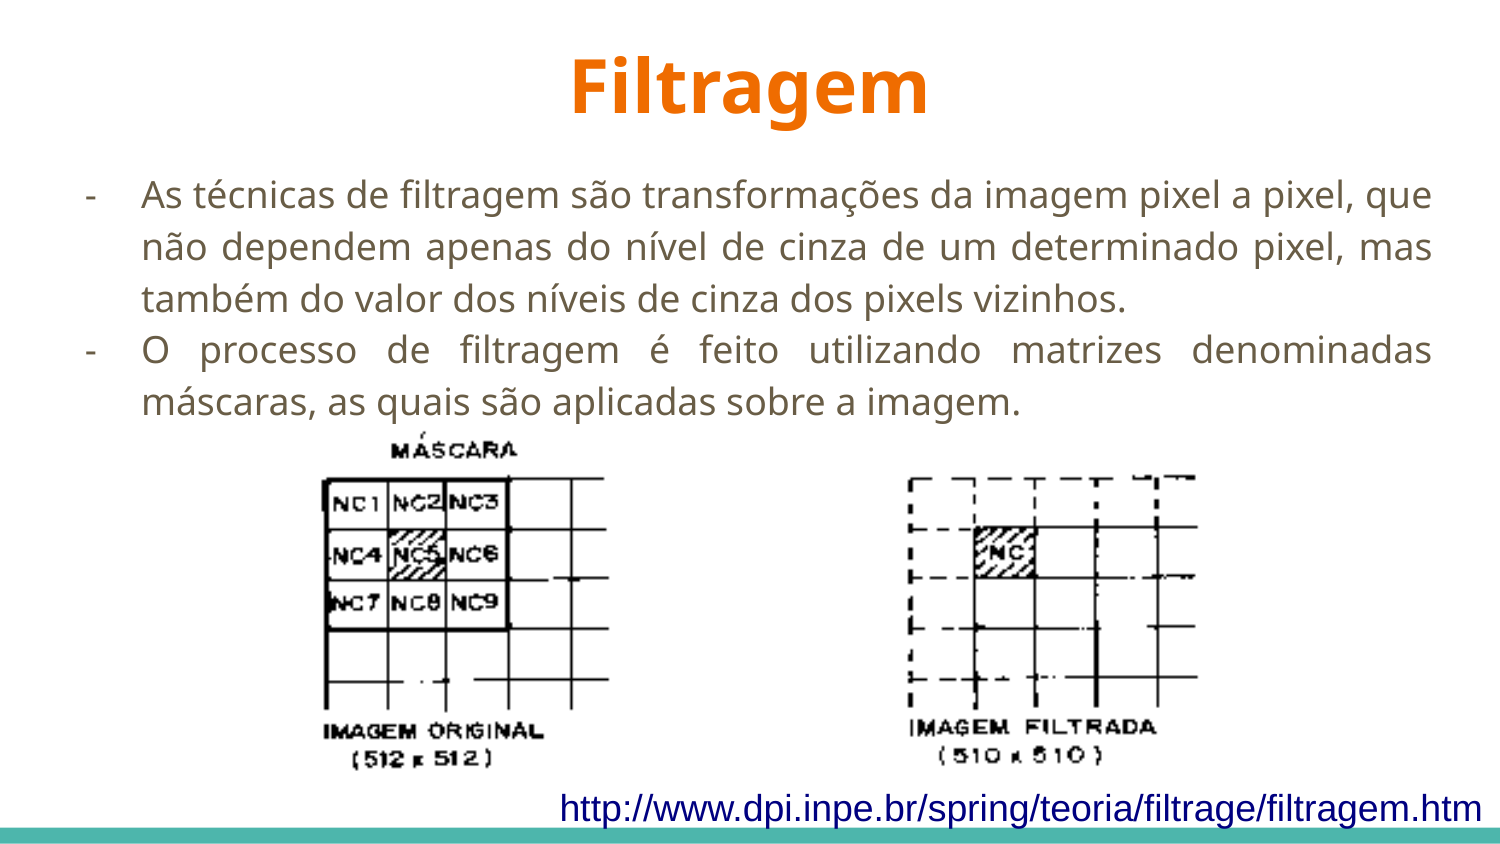

Filtragem
# As técnicas de filtragem são transformações da imagem pixel a pixel, que não dependem apenas do nível de cinza de um determinado pixel, mas também do valor dos níveis de cinza dos pixels vizinhos.
O processo de filtragem é feito utilizando matrizes denominadas máscaras, as quais são aplicadas sobre a imagem.
http://www.dpi.inpe.br/spring/teoria/filtrage/filtragem.htm